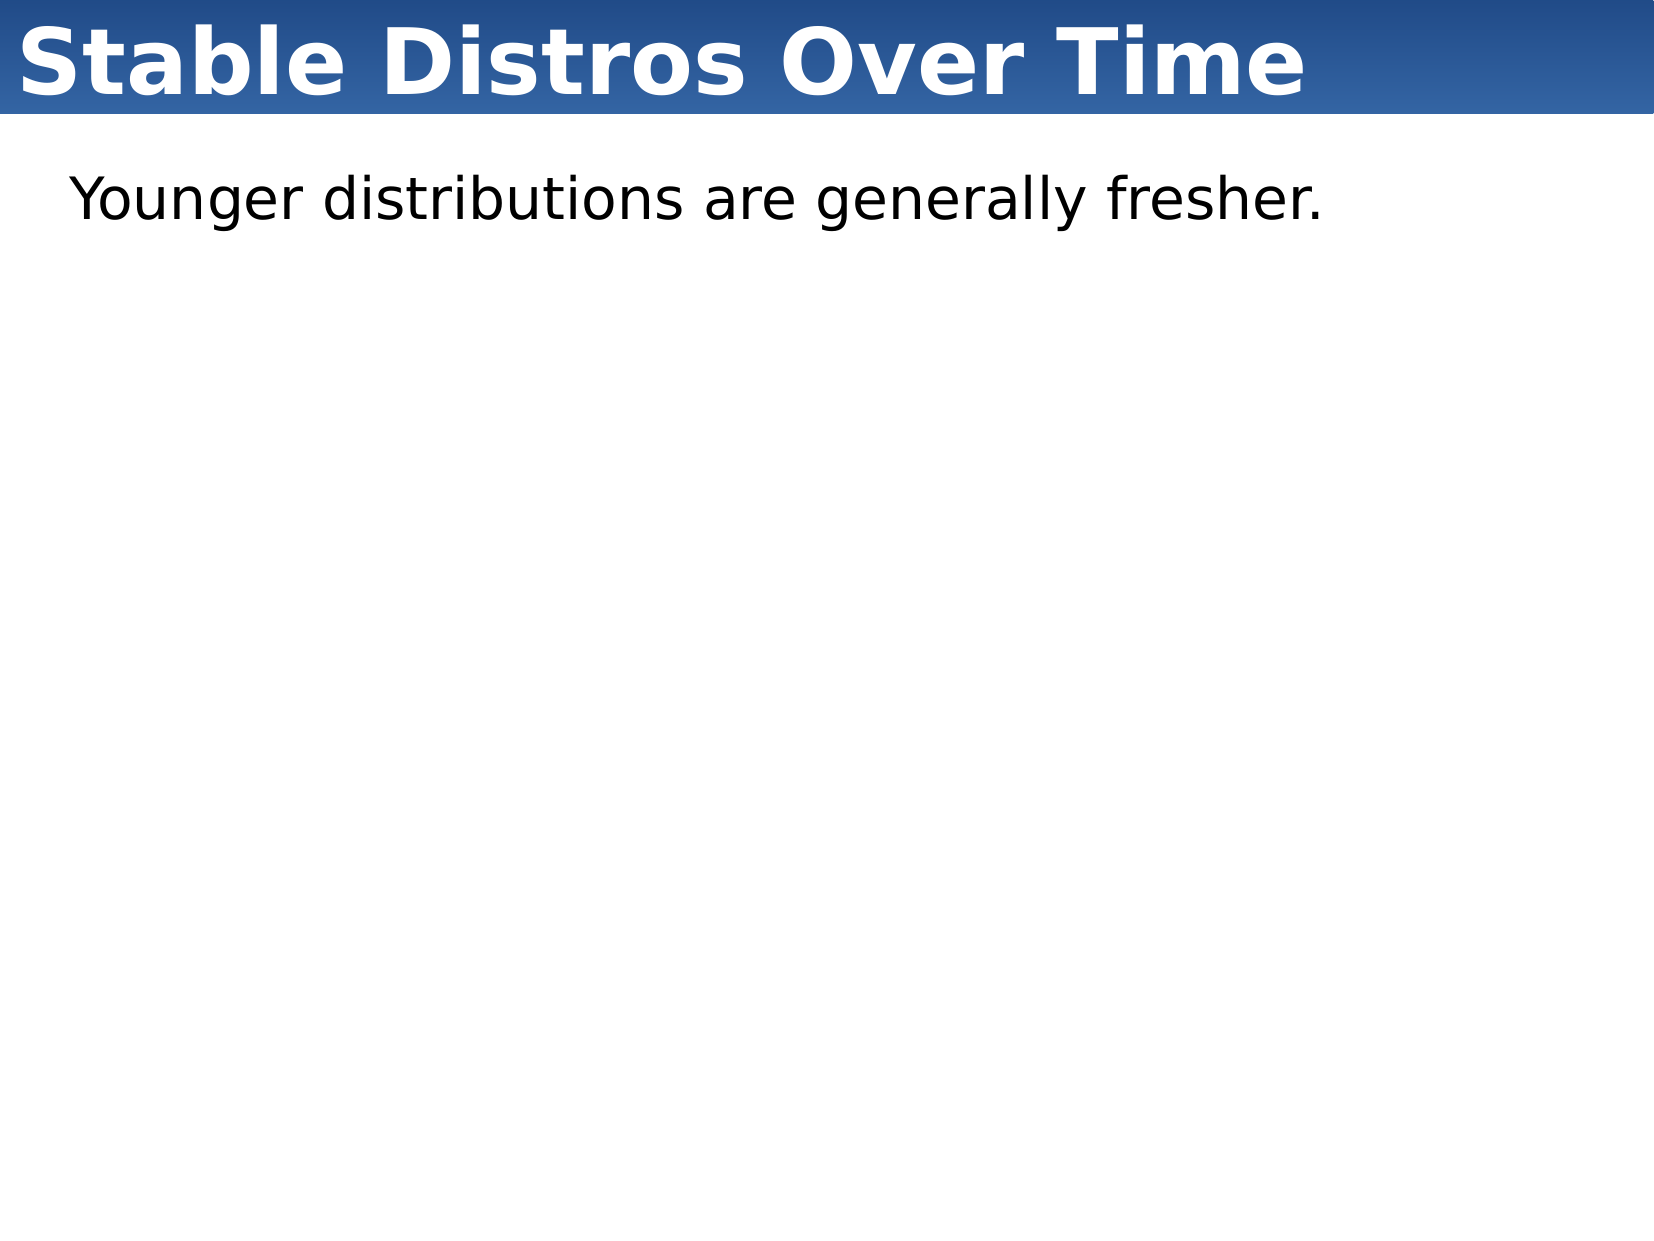

Stable Distros Over Time
Younger distributions are generally fresher.